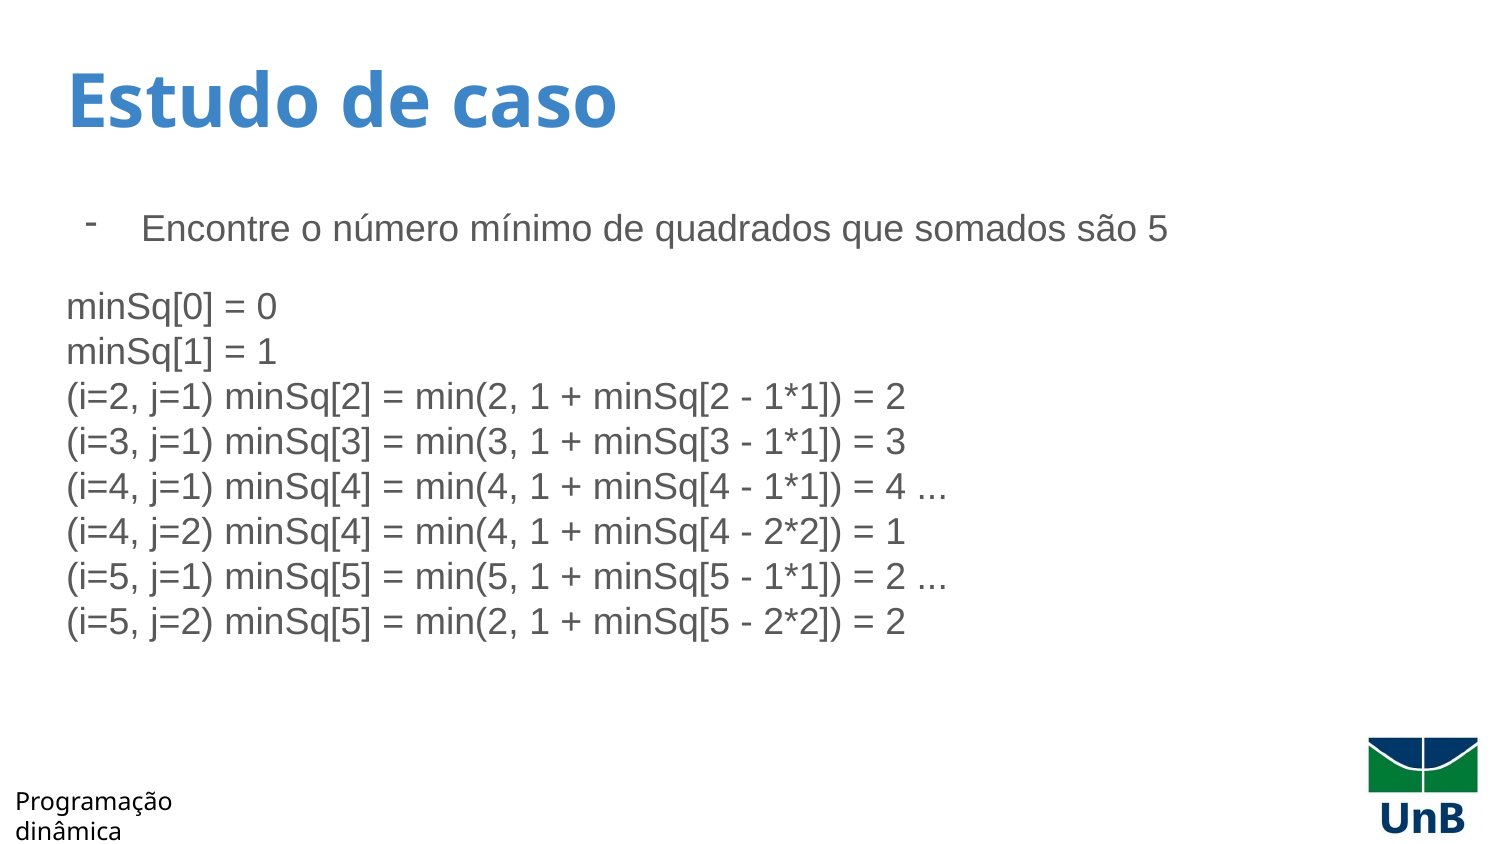

# Estudo de caso
Encontre o número mínimo de quadrados que somados são 5
minSq[0] = 0
minSq[1] = 1
(i=2, j=1) minSq[2] = min(2, 1 + minSq[2 - 1*1]) = 2
(i=3, j=1) minSq[3] = min(3, 1 + minSq[3 - 1*1]) = 3
(i=4, j=1) minSq[4] = min(4, 1 + minSq[4 - 1*1]) = 4 ...
(i=4, j=2) minSq[4] = min(4, 1 + minSq[4 - 2*2]) = 1
(i=5, j=1) minSq[5] = min(5, 1 + minSq[5 - 1*1]) = 2 ...
(i=5, j=2) minSq[5] = min(2, 1 + minSq[5 - 2*2]) = 2
Programação dinâmica